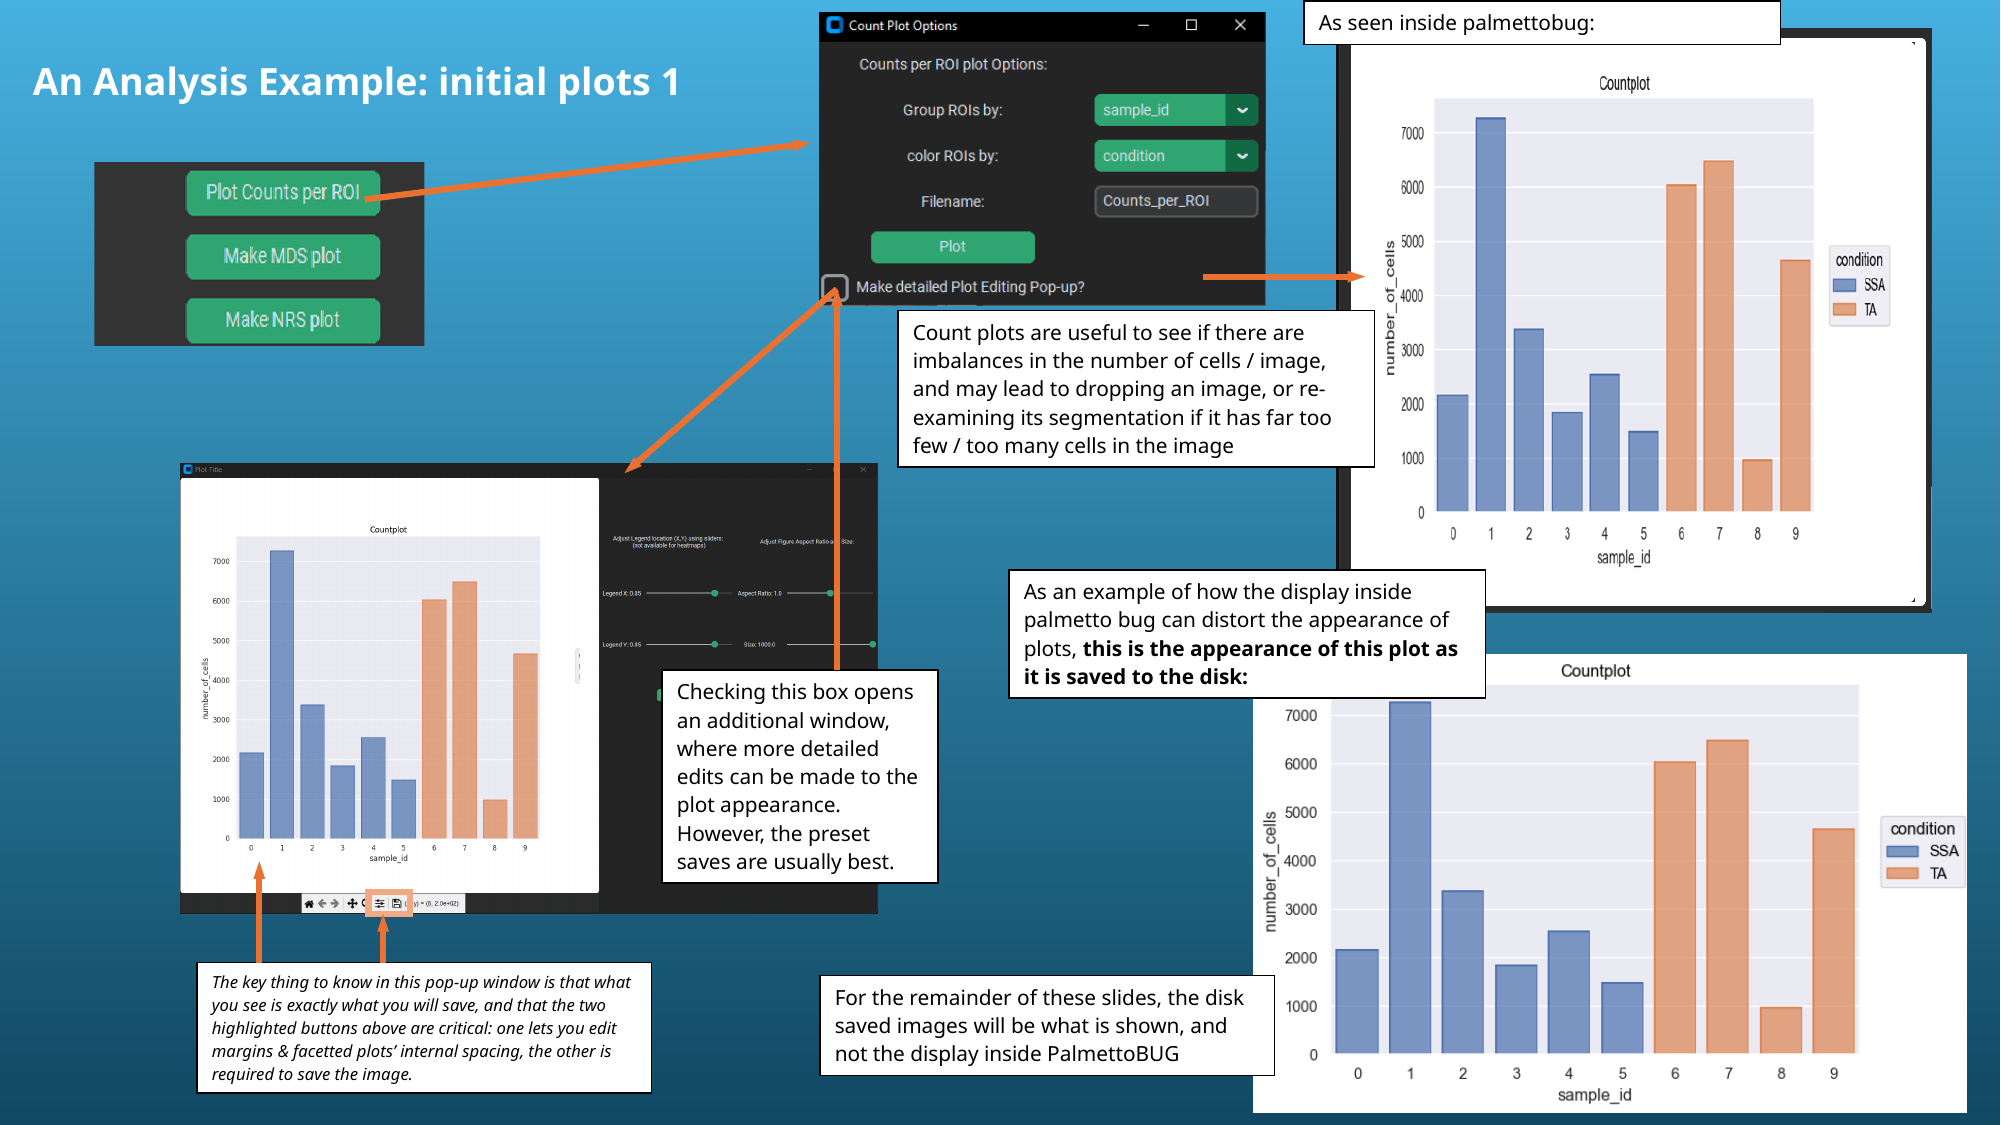

As seen inside palmettobug:
An Analysis Example: initial plots 1
Count plots are useful to see if there are imbalances in the number of cells / image, and may lead to dropping an image, or re-examining its segmentation if it has far too few / too many cells in the image
As an example of how the display inside palmetto bug can distort the appearance of plots, this is the appearance of this plot as it is saved to the disk:
Checking this box opens an additional window, where more detailed edits can be made to the plot appearance. However, the preset saves are usually best.
The key thing to know in this pop-up window is that what you see is exactly what you will save, and that the two highlighted buttons above are critical: one lets you edit margins & facetted plots’ internal spacing, the other is required to save the image.
For the remainder of these slides, the disk saved images will be what is shown, and not the display inside PalmettoBUG